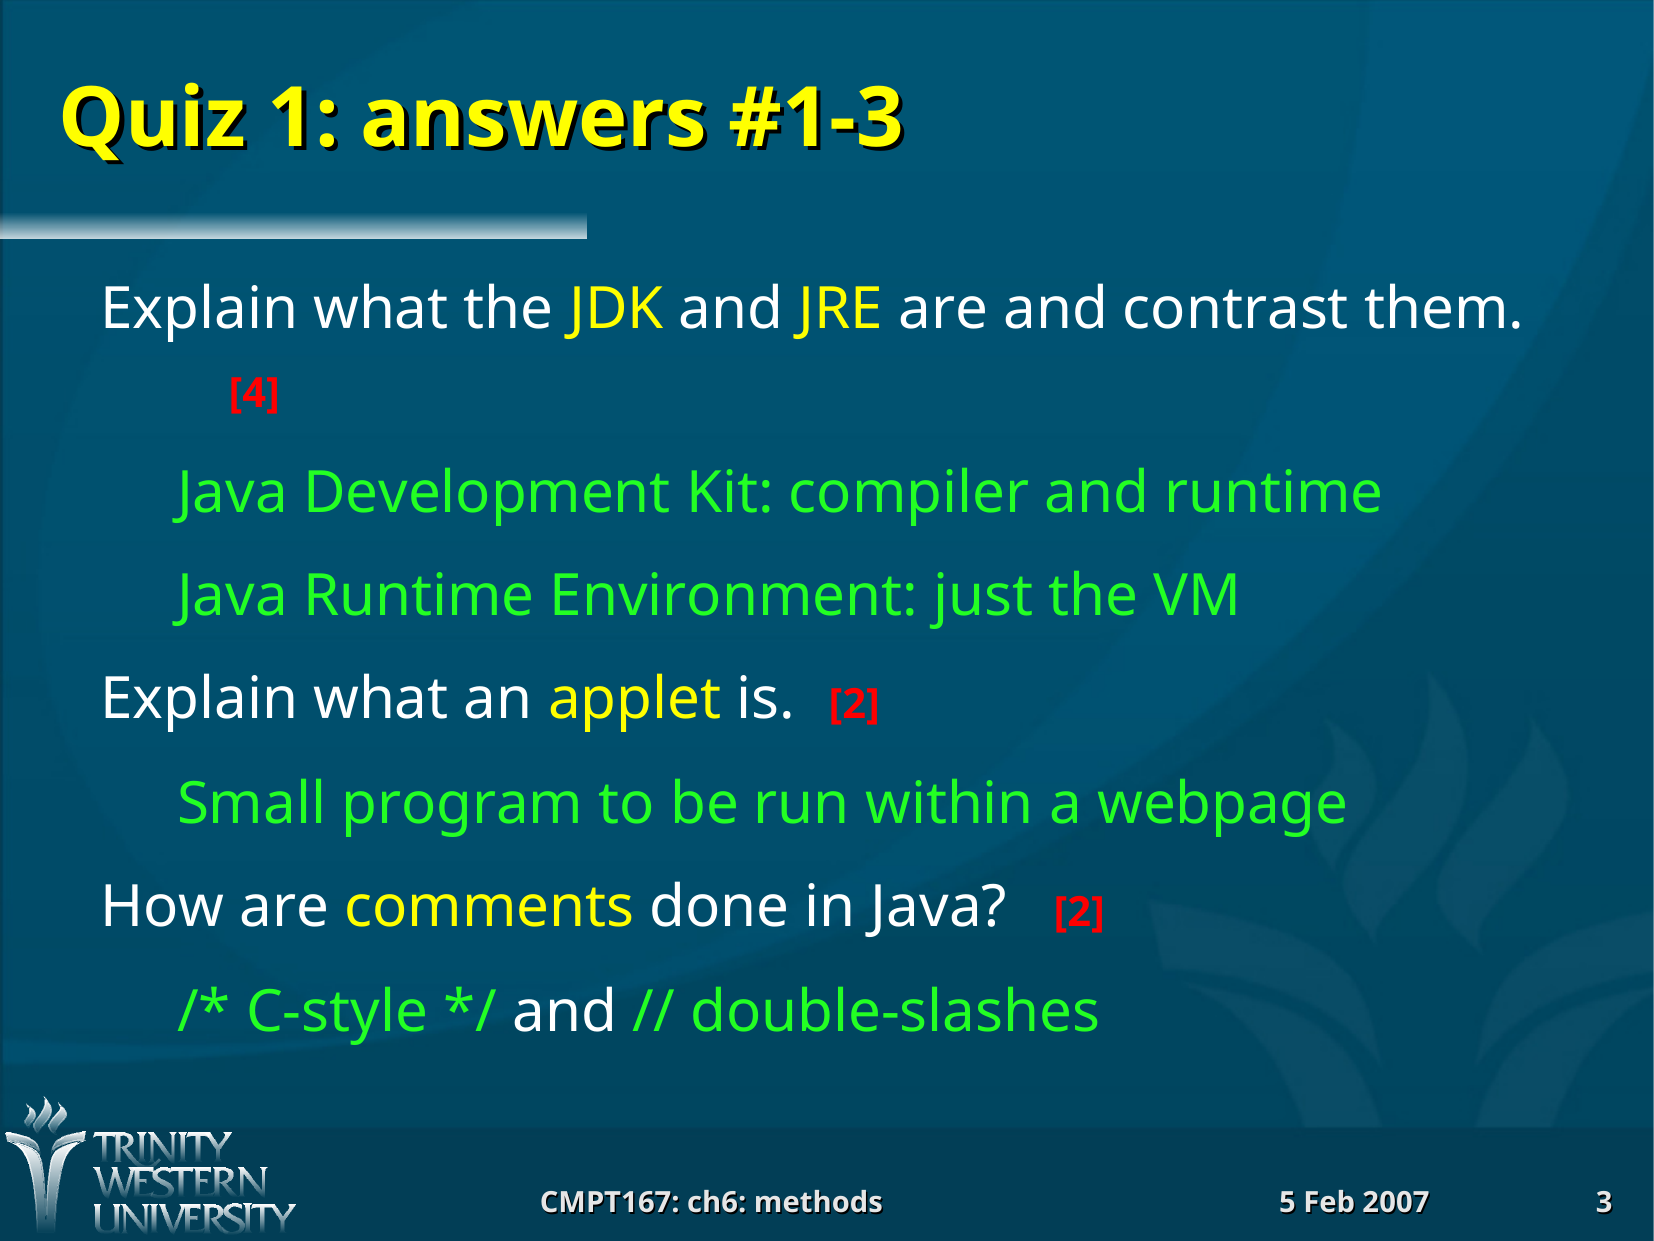

# Quiz 1: answers #1-3
Explain what the JDK and JRE are and contrast them. 	[4]
Java Development Kit: compiler and runtime
Java Runtime Environment: just the VM
Explain what an applet is.	[2]
Small program to be run within a webpage
How are comments done in Java?	[2]
/* C-style */ and // double-slashes
CMPT167: ch6: methods
5 Feb 2007
3